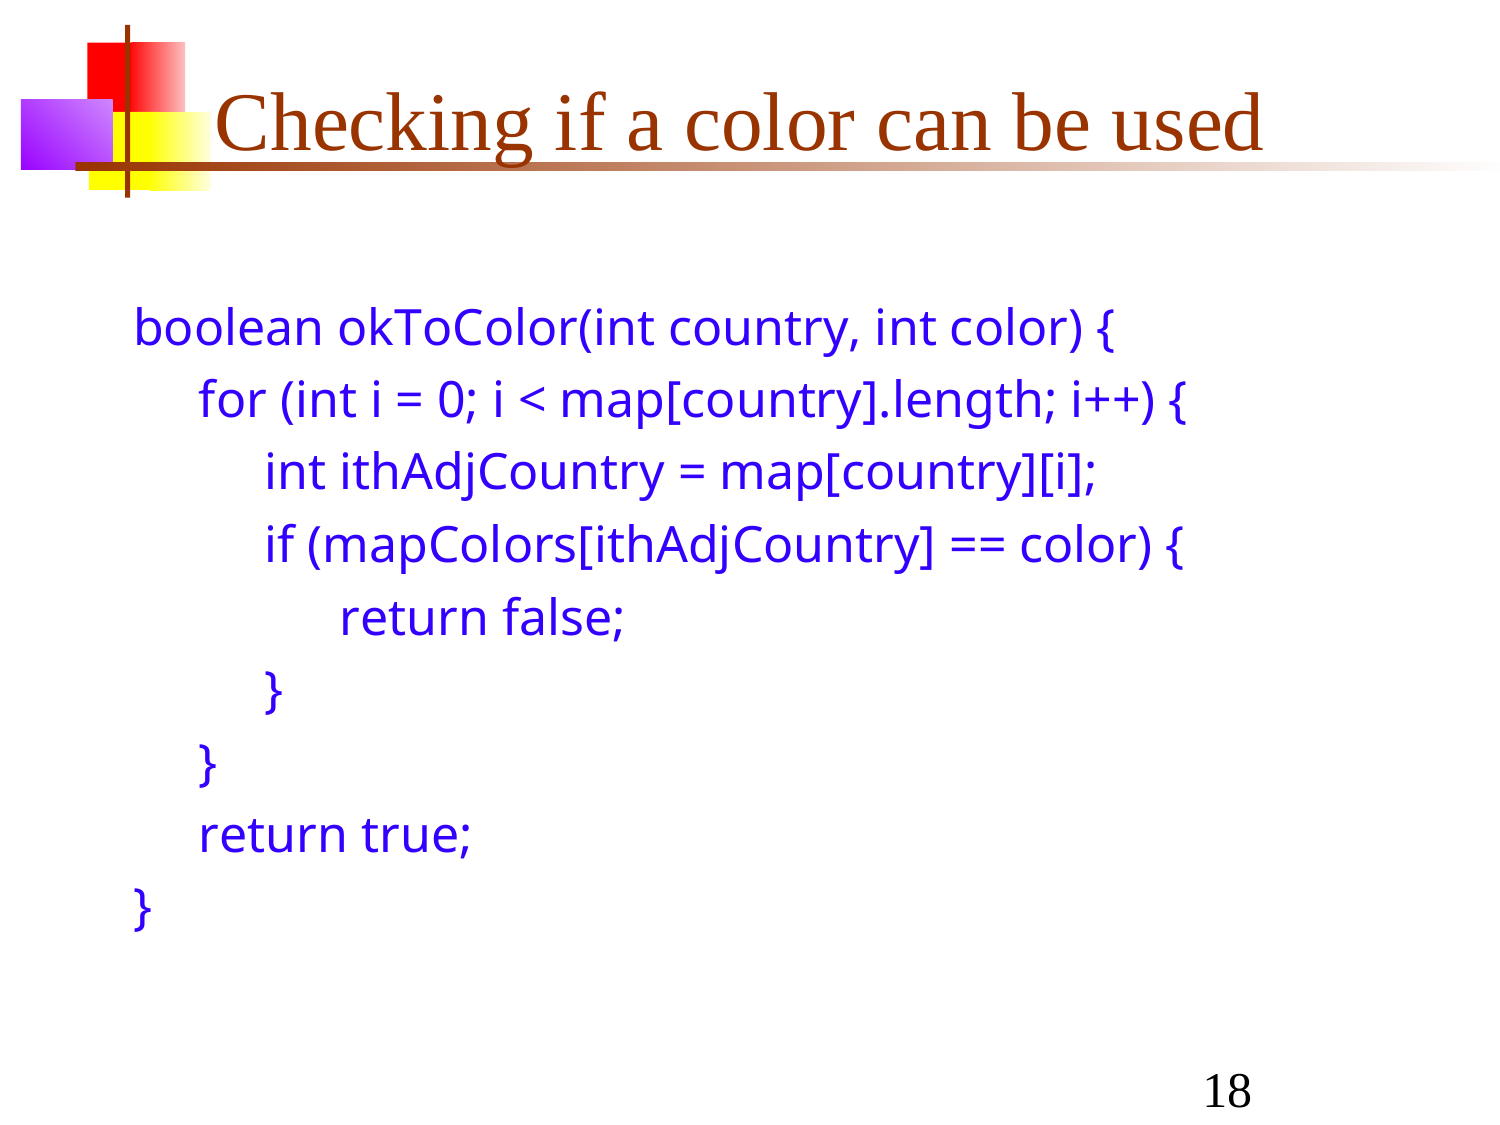

# Checking if a color can be used
boolean okToColor(int country, int color) {
for (int i = 0; i < map[country].length; i++) {
int ithAdjCountry = map[country][i];
if (mapColors[ithAdjCountry] == color) {
return false;
}
}
return true;
}
18